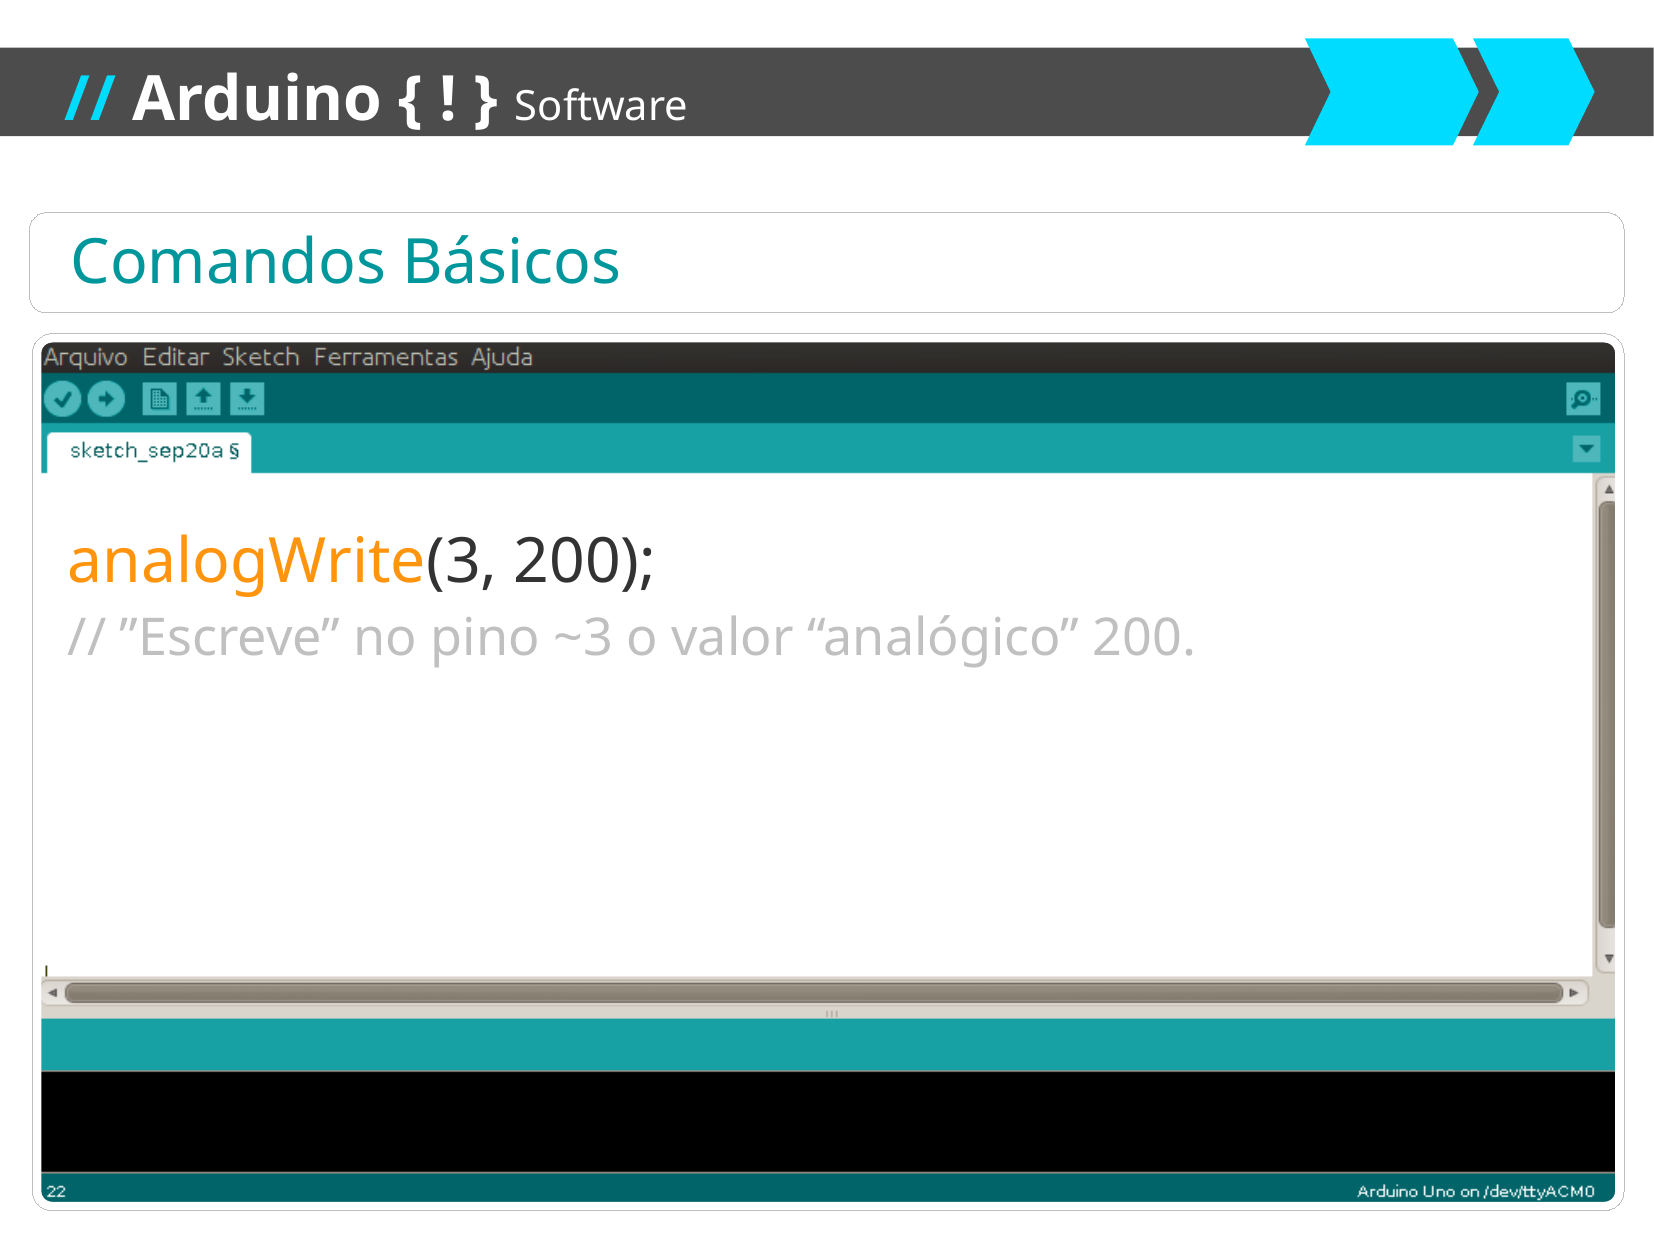

// Arduino { ! } Software
Comandos Básicos
analogWrite(3, 200);
// ”Escreve” no pino ~3 o valor “analógico” 200.